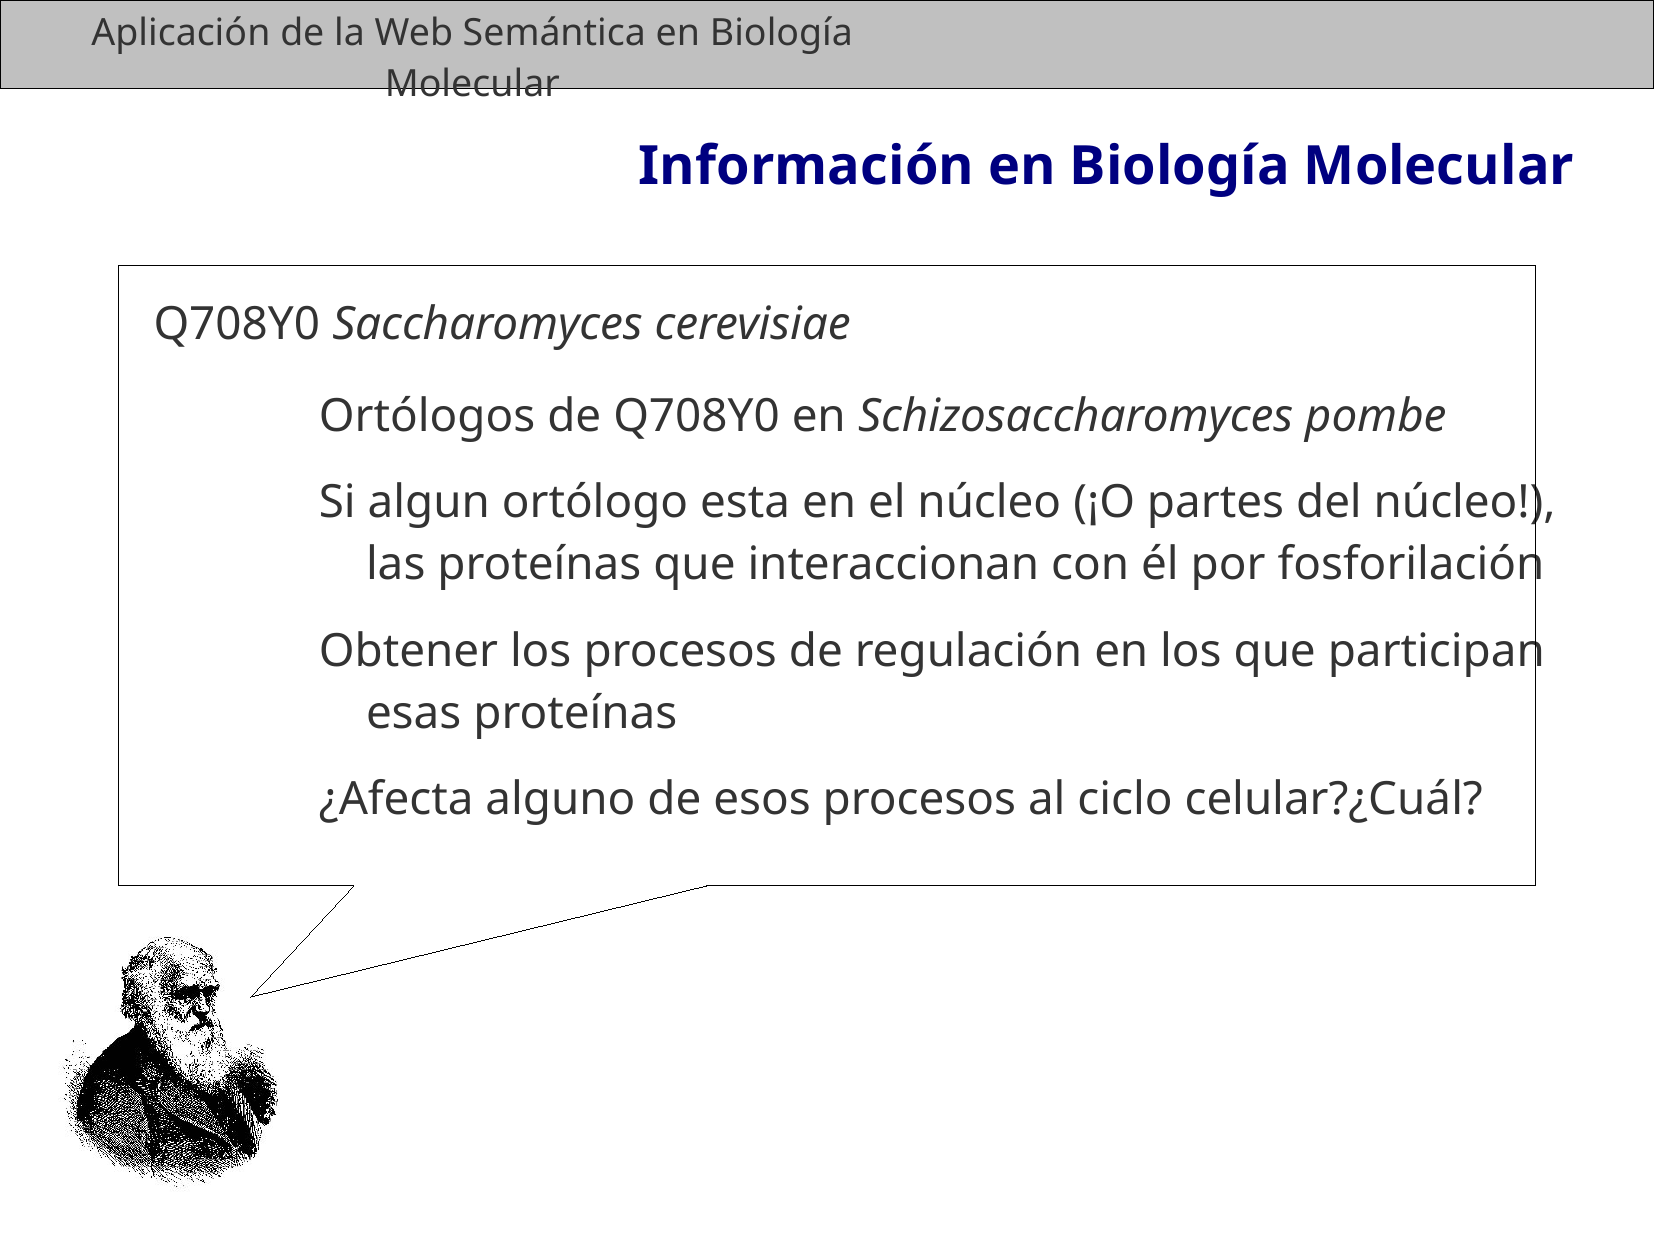

Aplicación de la Web Semántica en Biología Molecular
Información en Biología Molecular
# Q708Y0 Saccharomyces cerevisiae
Ortólogos de Q708Y0 en Schizosaccharomyces pombe
Si algun ortólogo esta en el núcleo (¡O partes del núcleo!), las proteínas que interaccionan con él por fosforilación
Obtener los procesos de regulación en los que participan esas proteínas
¿Afecta alguno de esos procesos al ciclo celular?¿Cuál?